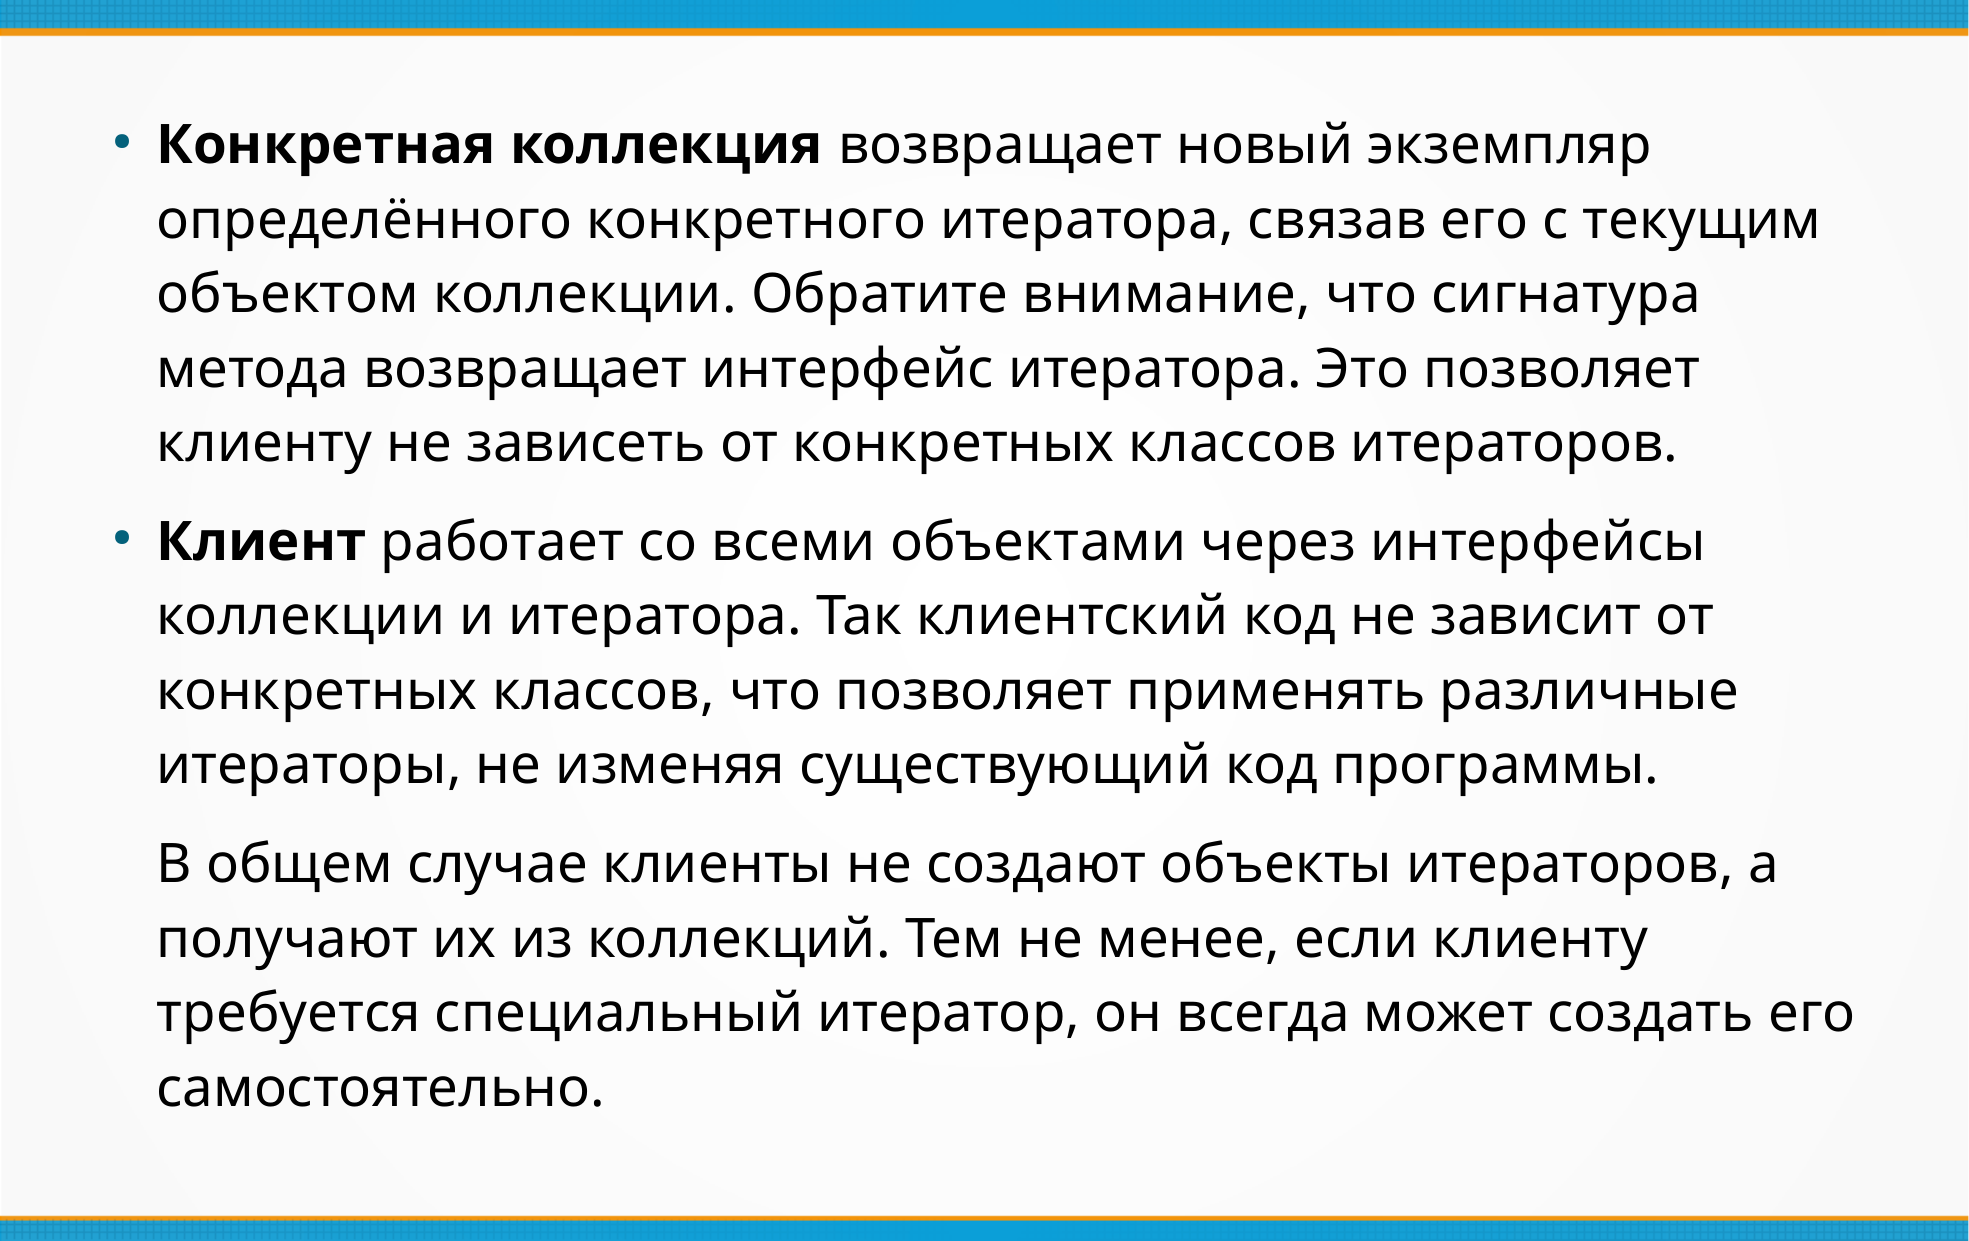

# Конкретная коллекция возвращает новый экземпляр определённого конкретного итератора, связав его с текущим объектом коллекции. Обратите внимание, что сигнатура метода возвращает интерфейс итератора. Это позволяет клиенту не зависеть от конкретных классов итераторов.
Клиент работает со всеми объектами через интерфейсы коллекции и итератора. Так клиентский код не зависит от конкретных классов, что позволяет применять различные итераторы, не изменяя существующий код программы.
В общем случае клиенты не создают объекты итераторов, а получают их из коллекций. Тем не менее, если клиенту требуется специальный итератор, он всегда может создать его самостоятельно.